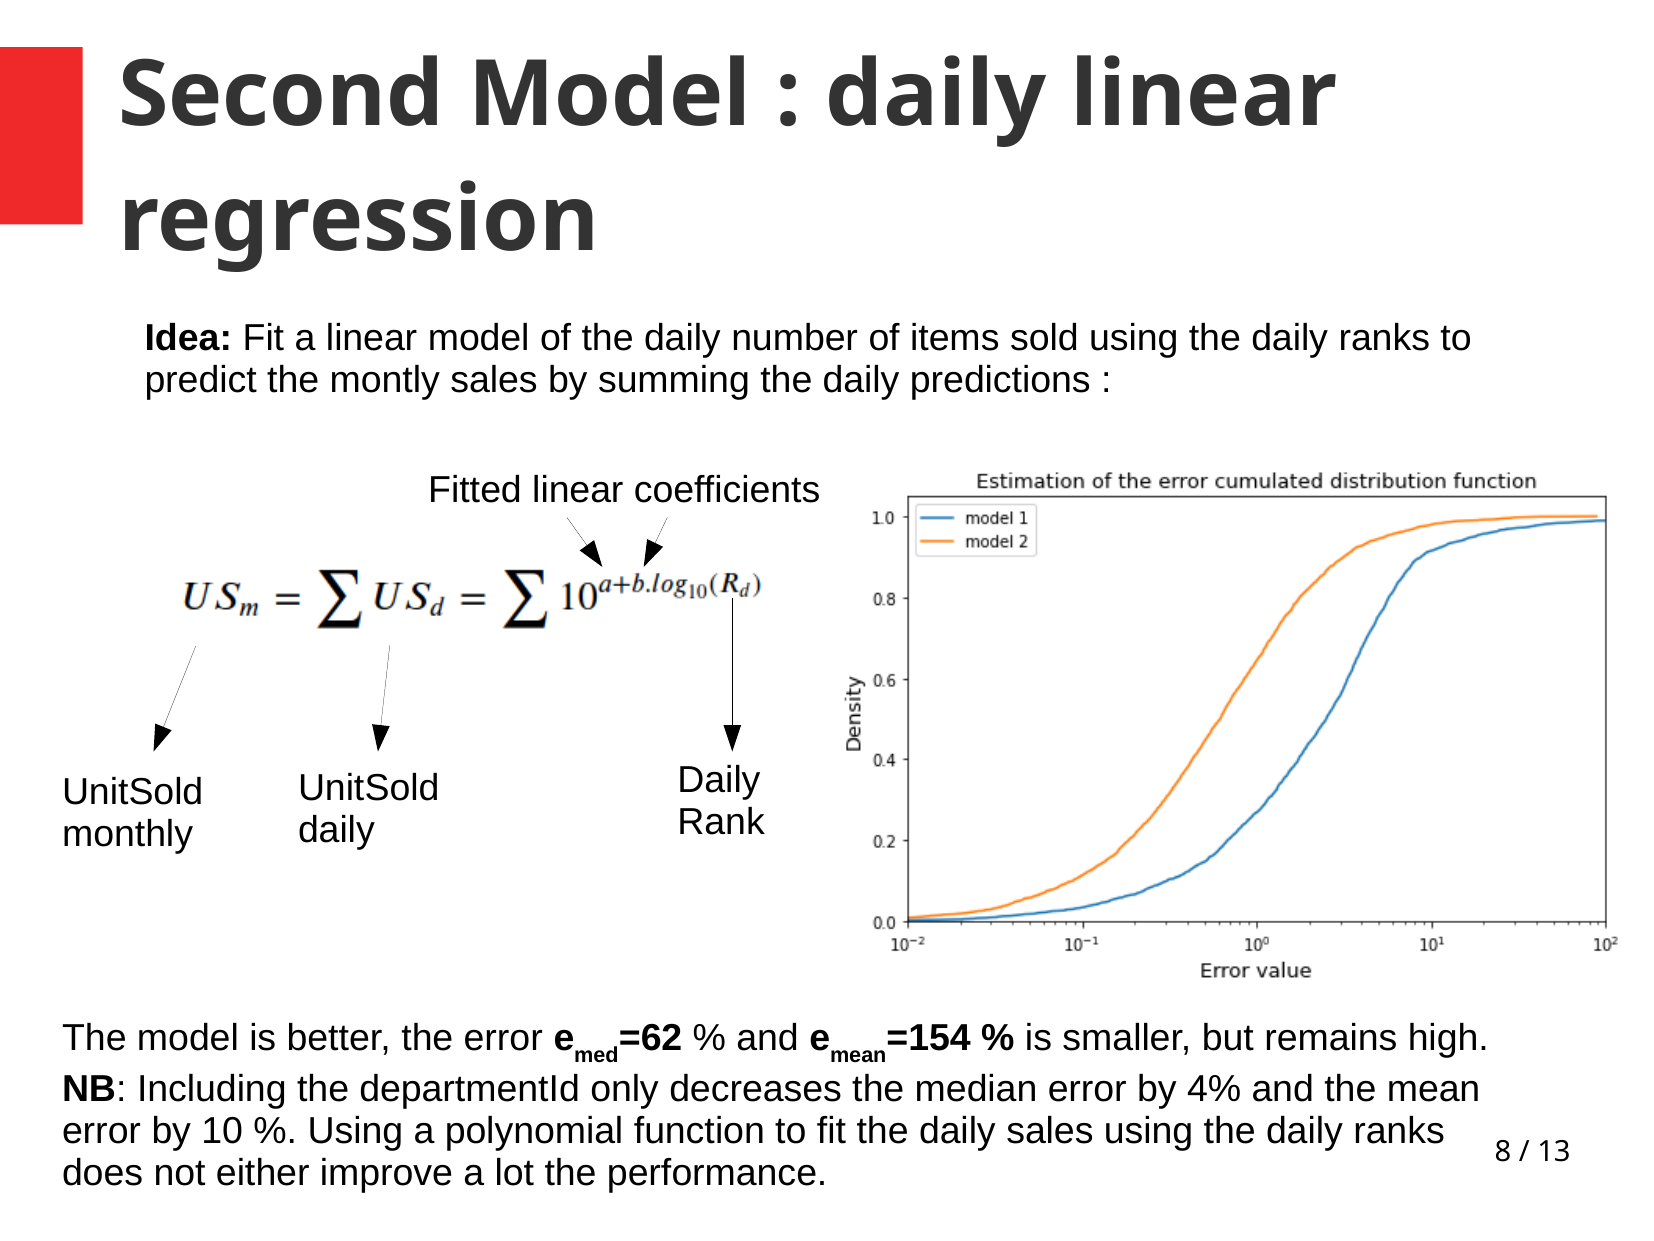

# Second Model : daily linear regression
Idea: Fit a linear model of the daily number of items sold using the daily ranks to predict the montly sales by summing the daily predictions :
Fitted linear coefficients
Daily Rank
UnitSold daily
UnitSold monthly
The model is better, the error emed=62 % and emean=154 % is smaller, but remains high.
NB: Including the departmentId only decreases the median error by 4% and the mean error by 10 %. Using a polynomial function to fit the daily sales using the daily ranks does not either improve a lot the performance.
8